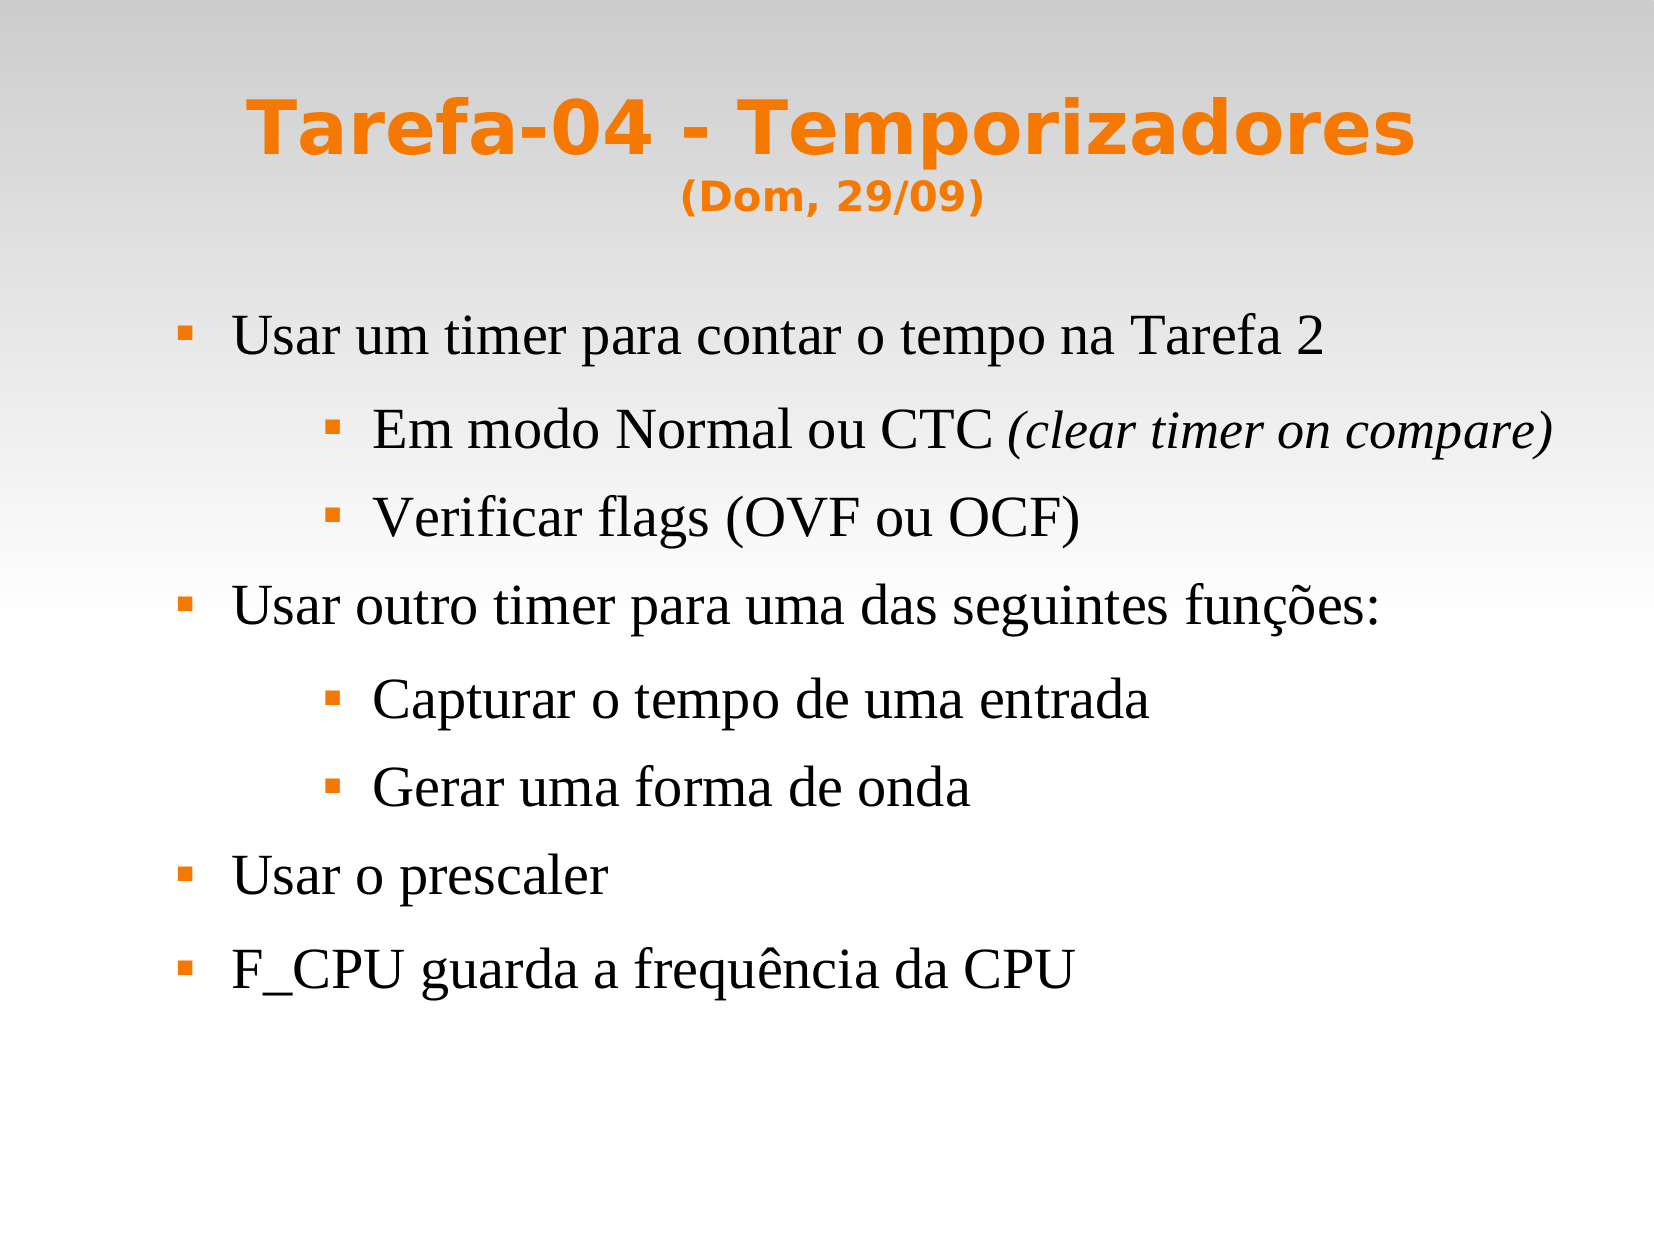

# Tarefa-04 - Temporizadores (Dom, 29/09)
Usar um timer para contar o tempo na Tarefa 2
Em modo Normal ou CTC (clear timer on compare)
Verificar flags (OVF ou OCF)
Usar outro timer para uma das seguintes funções:
Capturar o tempo de uma entrada
Gerar uma forma de onda
Usar o prescaler
F_CPU guarda a frequência da CPU